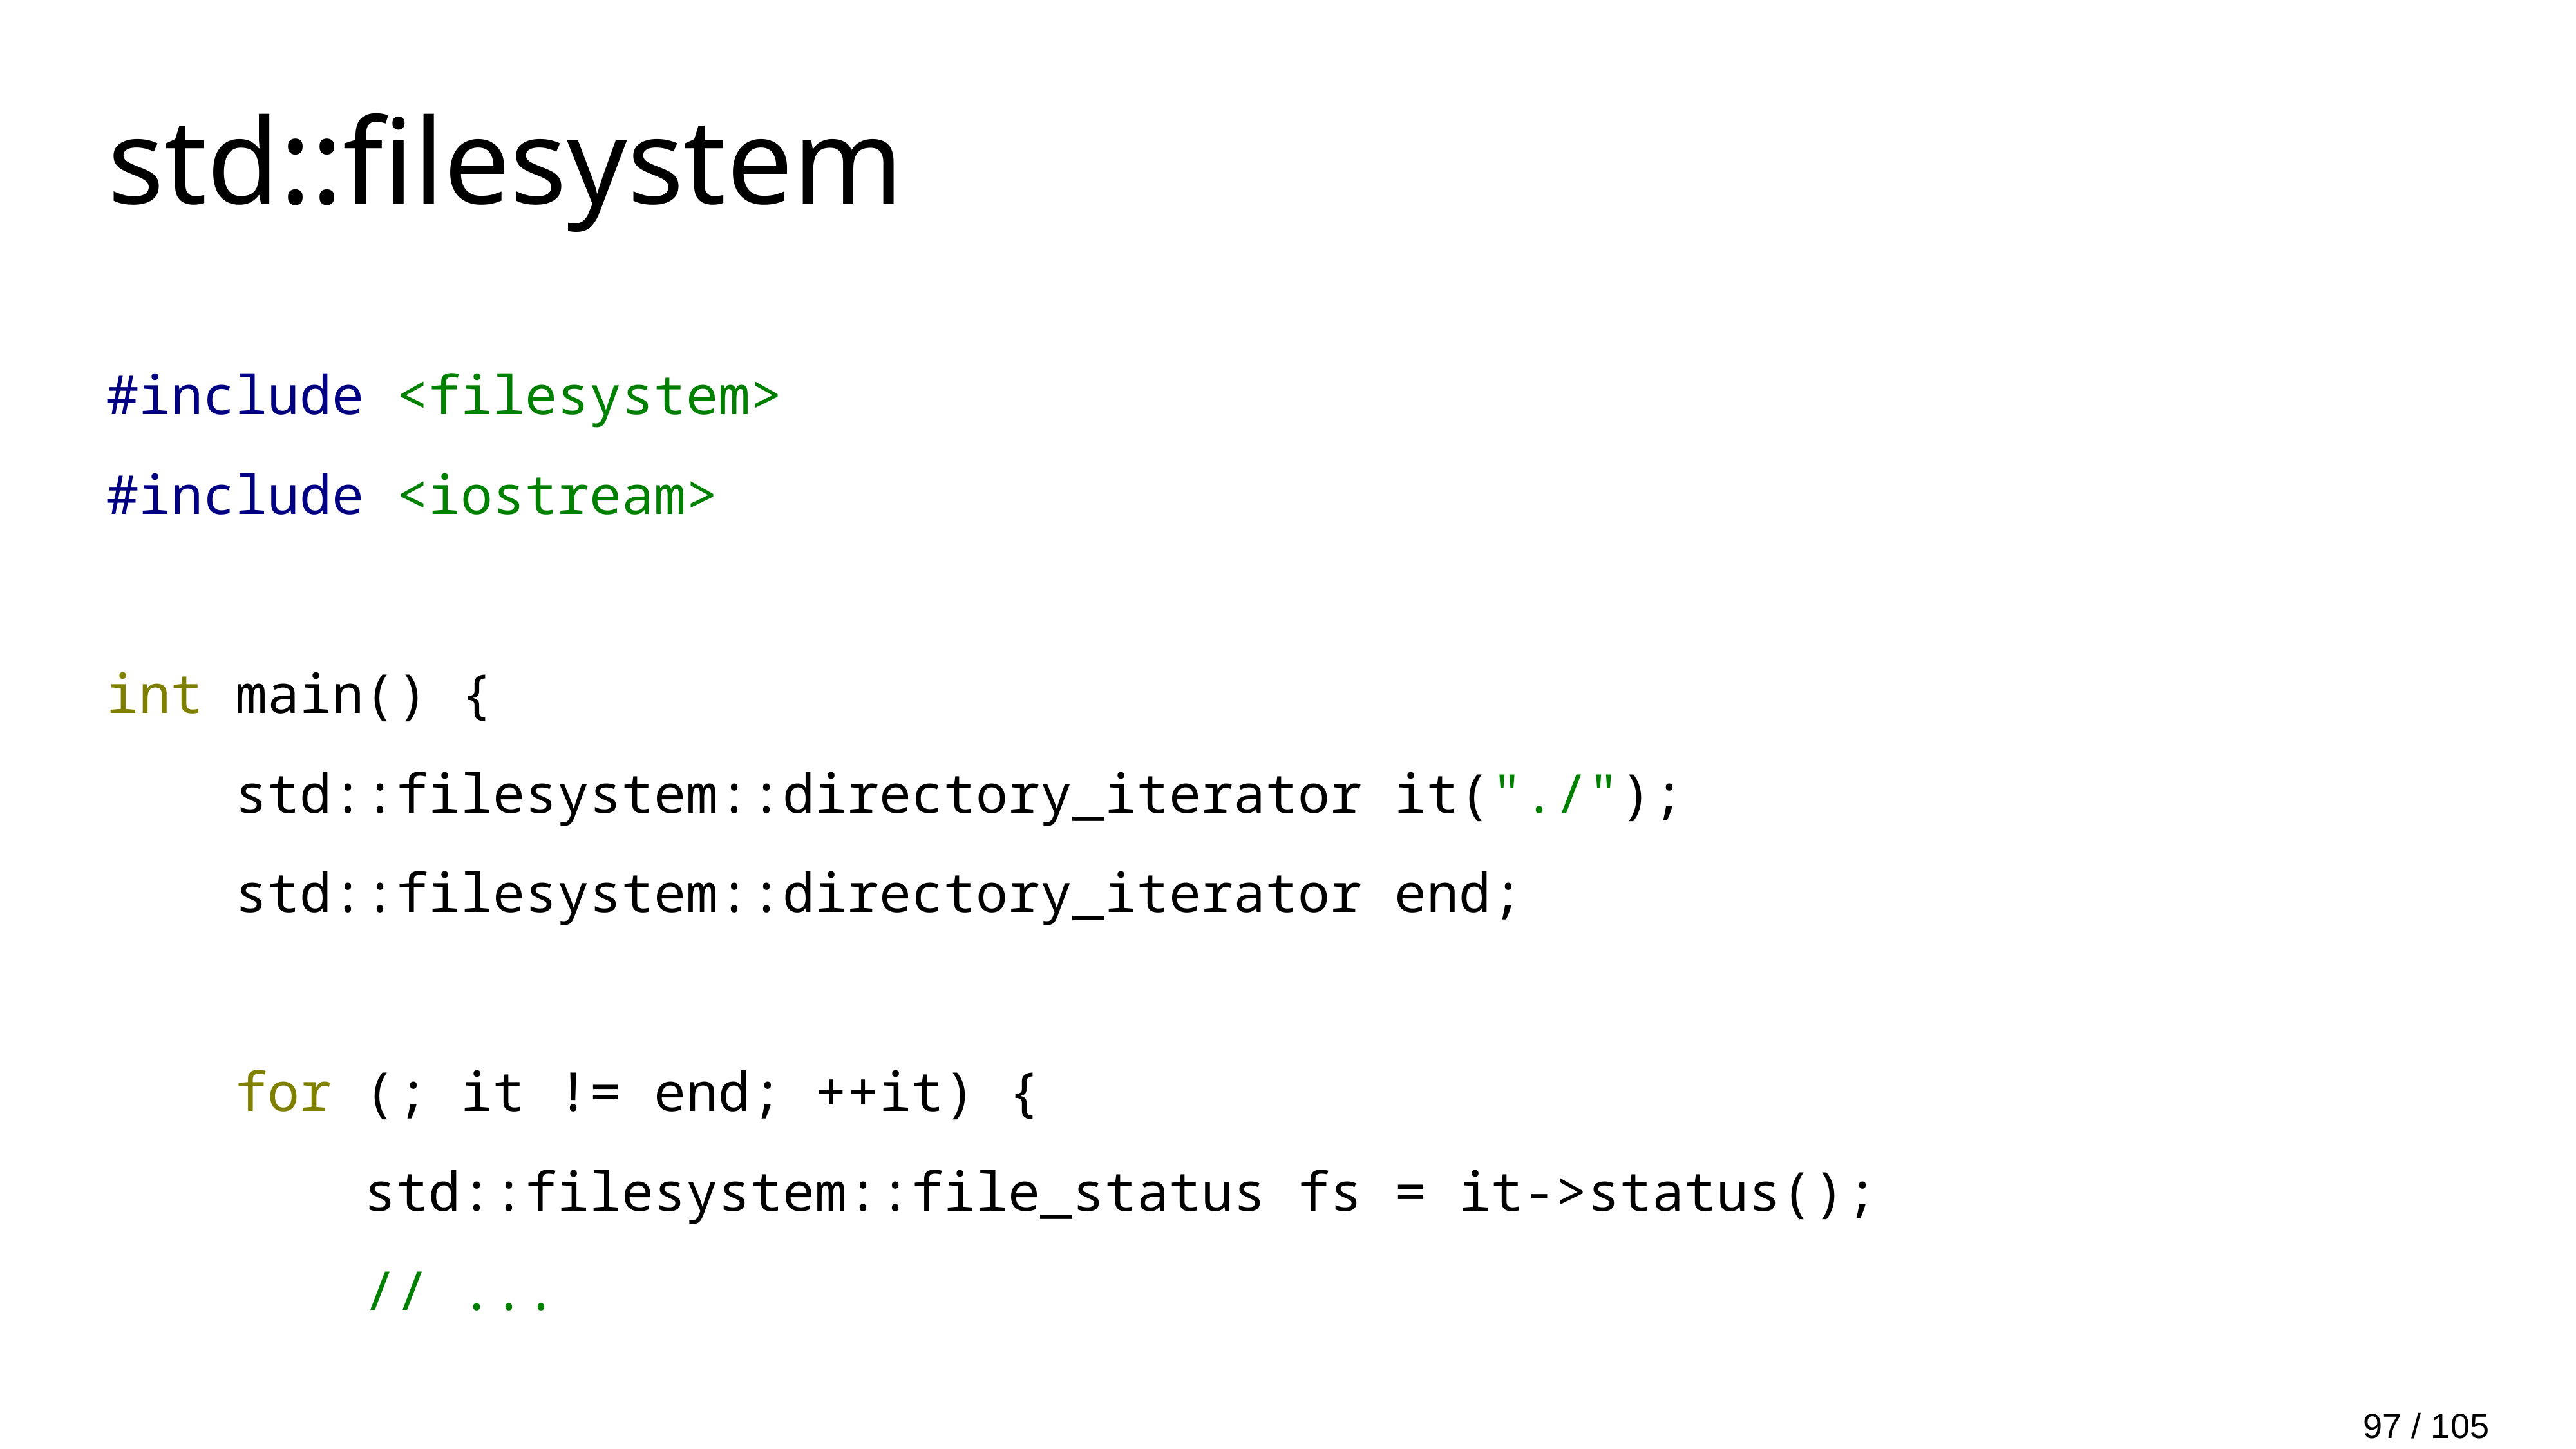

# std::filesystem
#include <filesystem>
#include <iostream>
int main() {
 std::filesystem::directory_iterator it("./");
 std::filesystem::directory_iterator end;
 for (; it != end; ++it) {
 std::filesystem::file_status fs = it->status();
 // ...